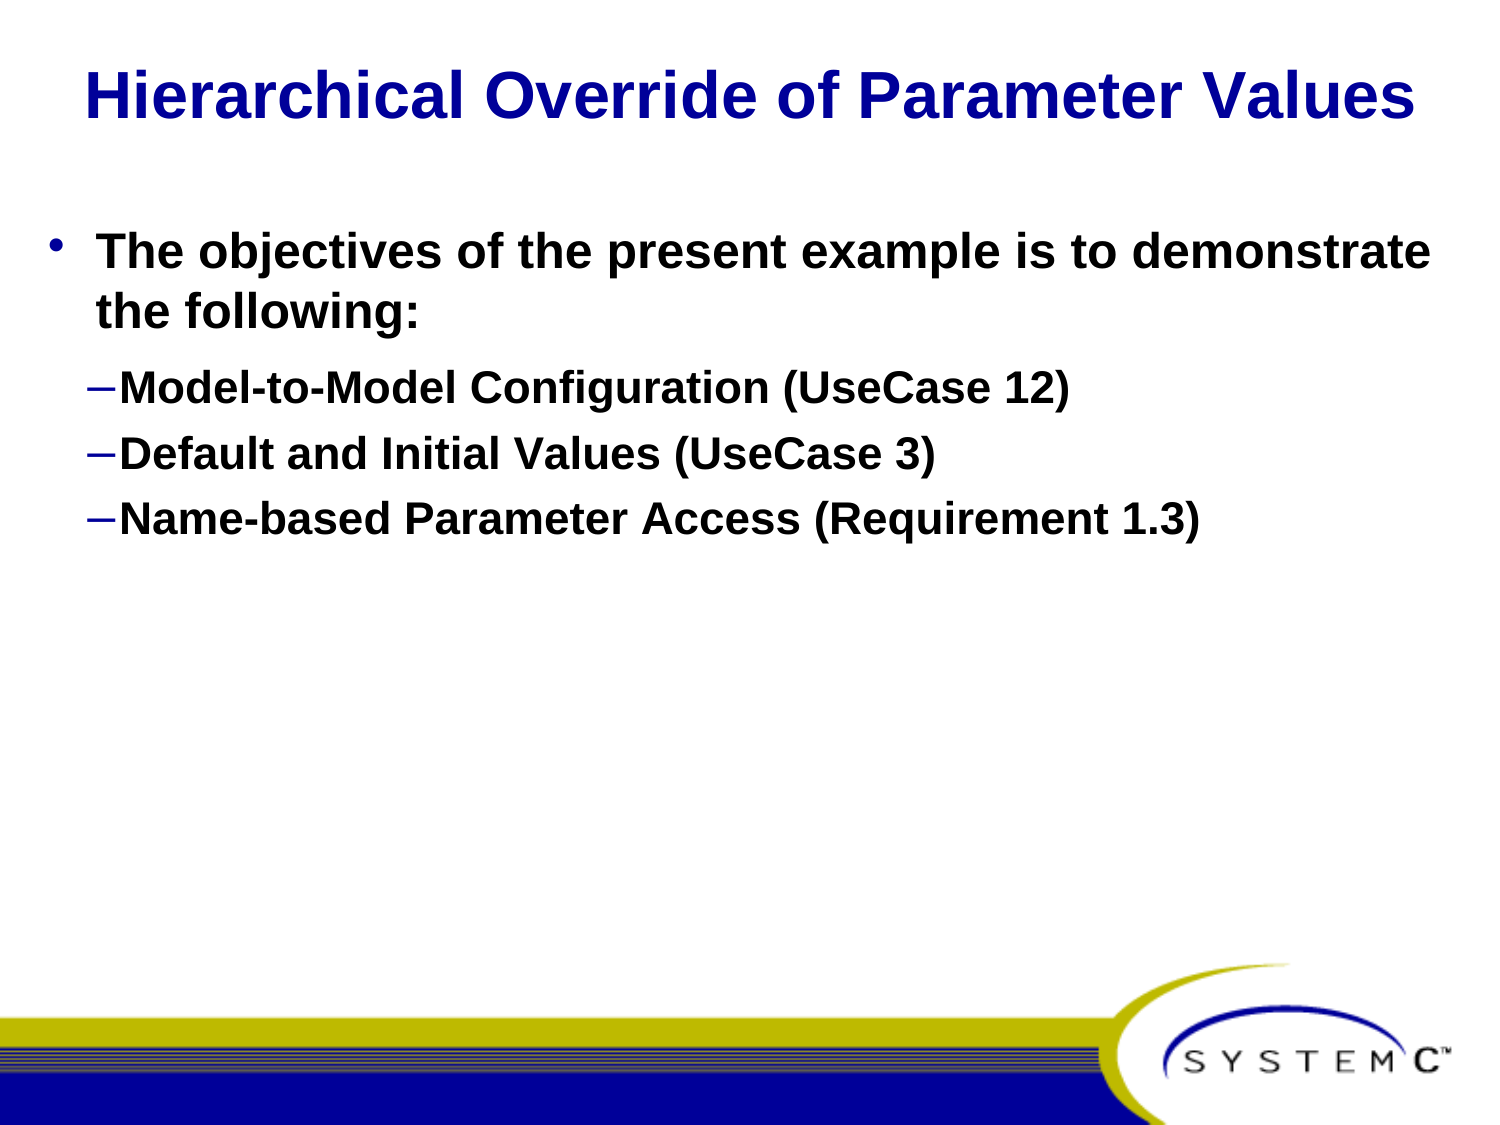

Hierarchical Override of Parameter Values
The objectives of the present example is to demonstrate the following:
Model-to-Model Configuration (UseCase 12)
Default and Initial Values (UseCase 3)
Name-based Parameter Access (Requirement 1.3)